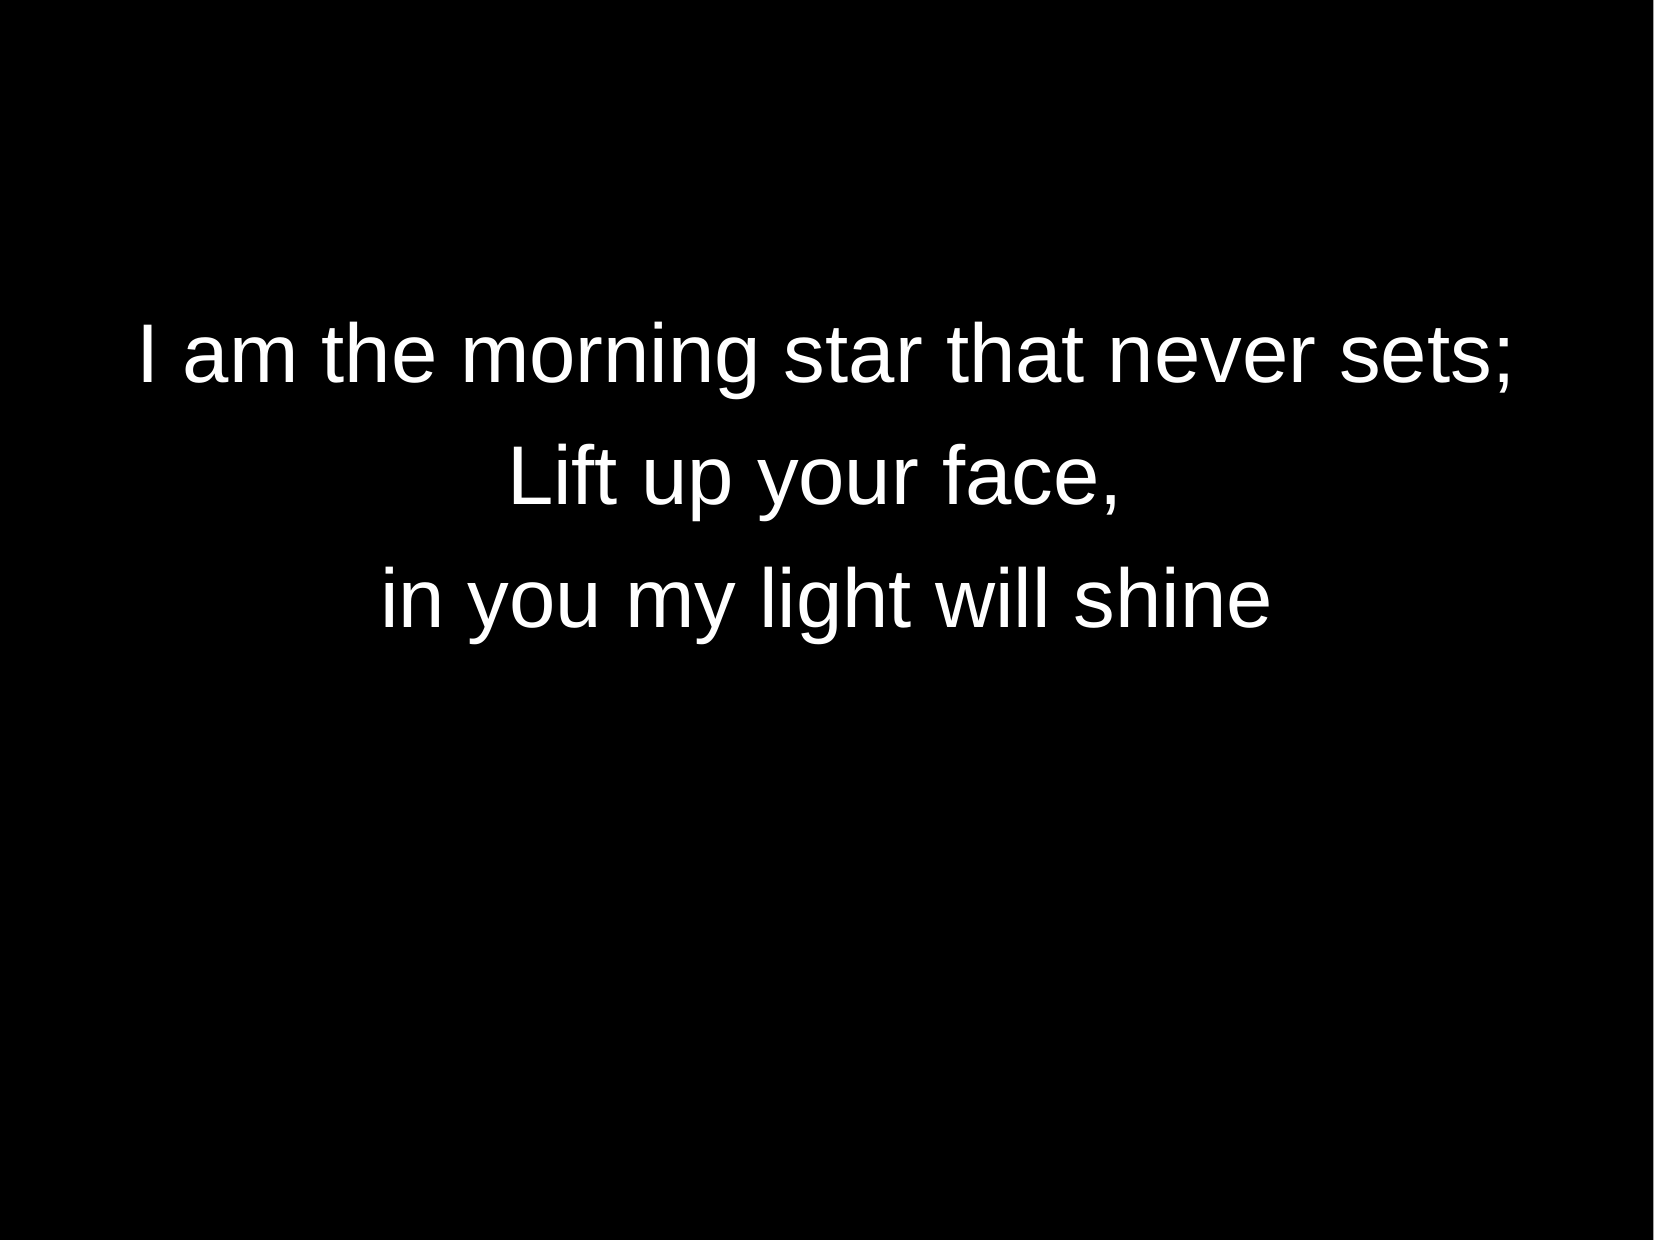

#
I am the morning star that never sets;
Lift up your face,
in you my light will shine